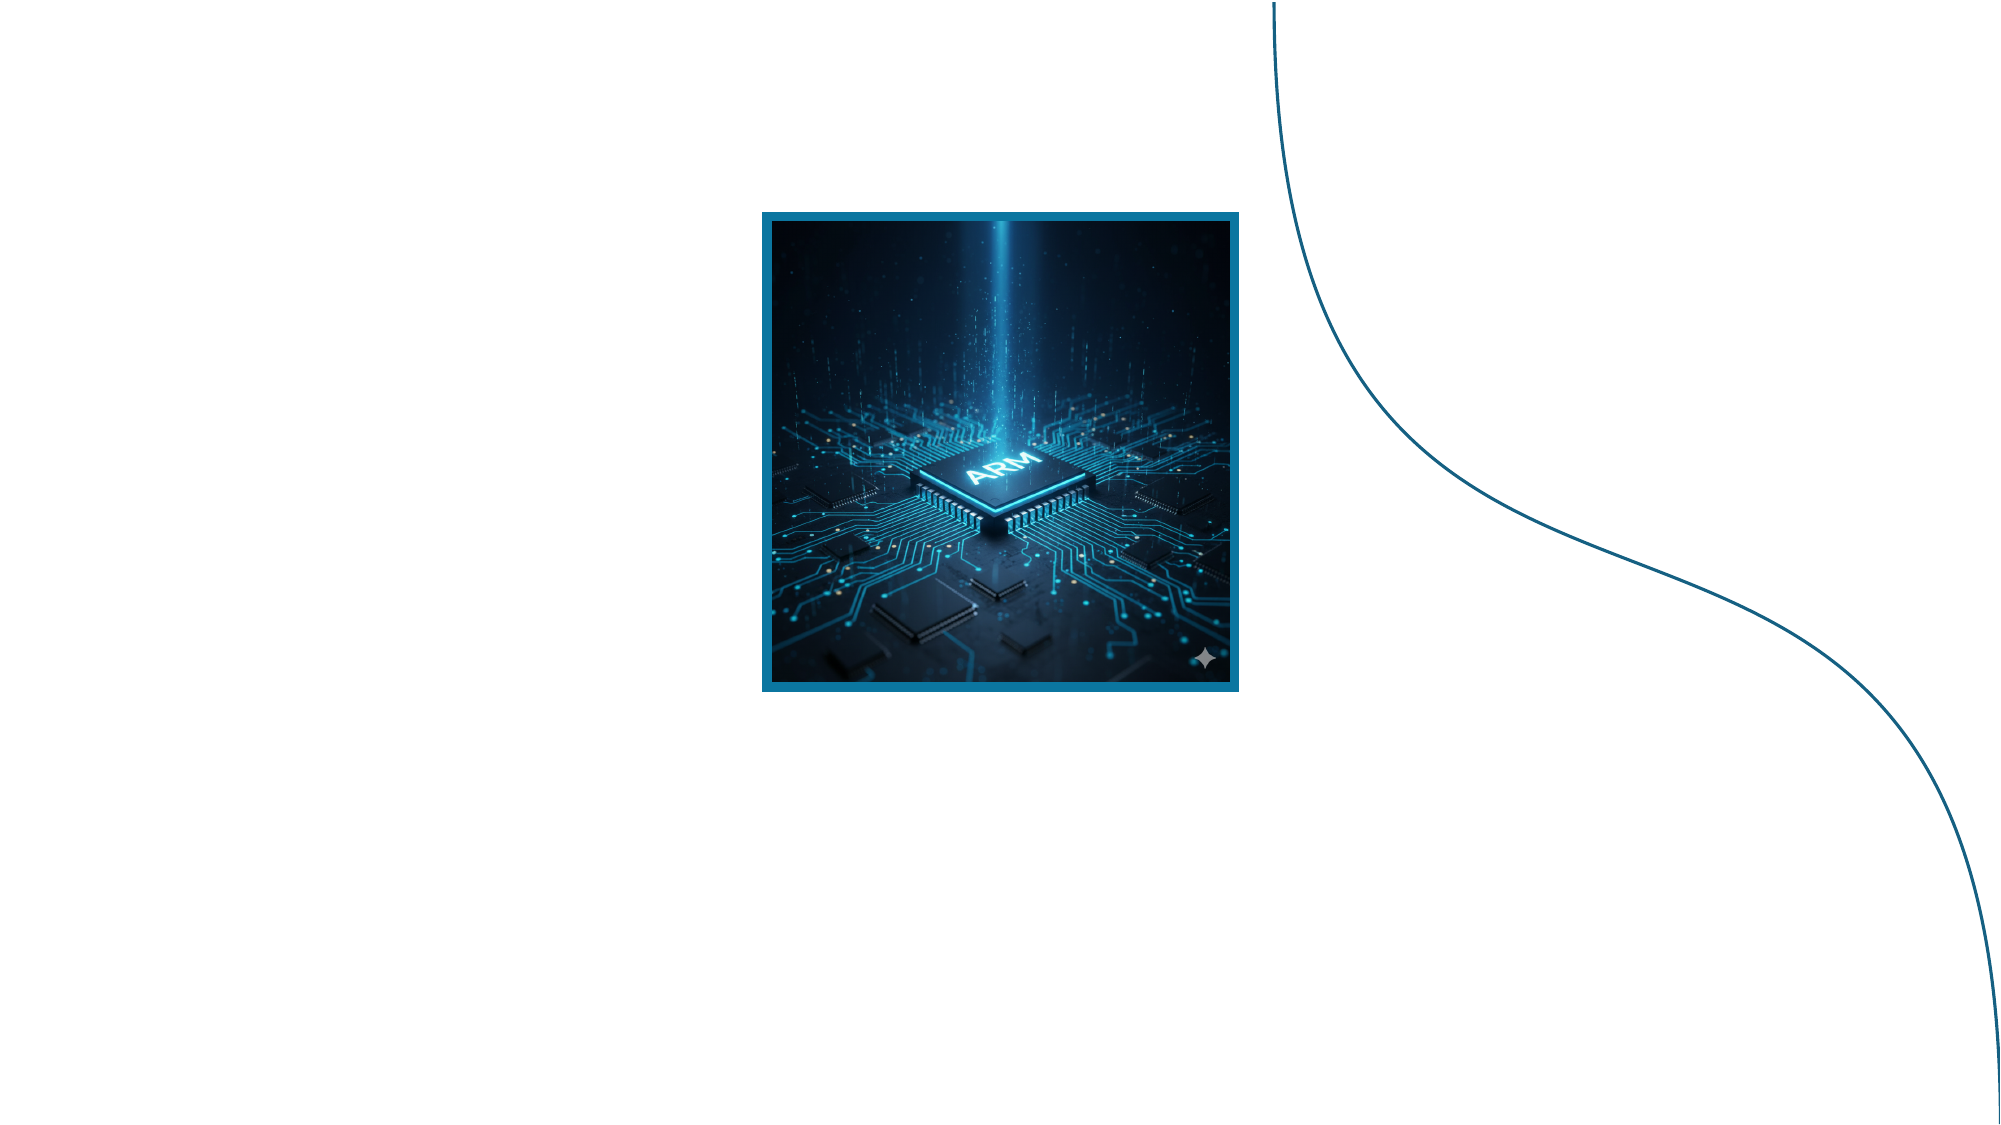

Centro Universitário de Brasília - CEUB
Professor: Miguel Archanjo
# Processadores ARM
Organização e Arquitetura de computadores
Integrantes: Mateus Cerqueira e Luís André